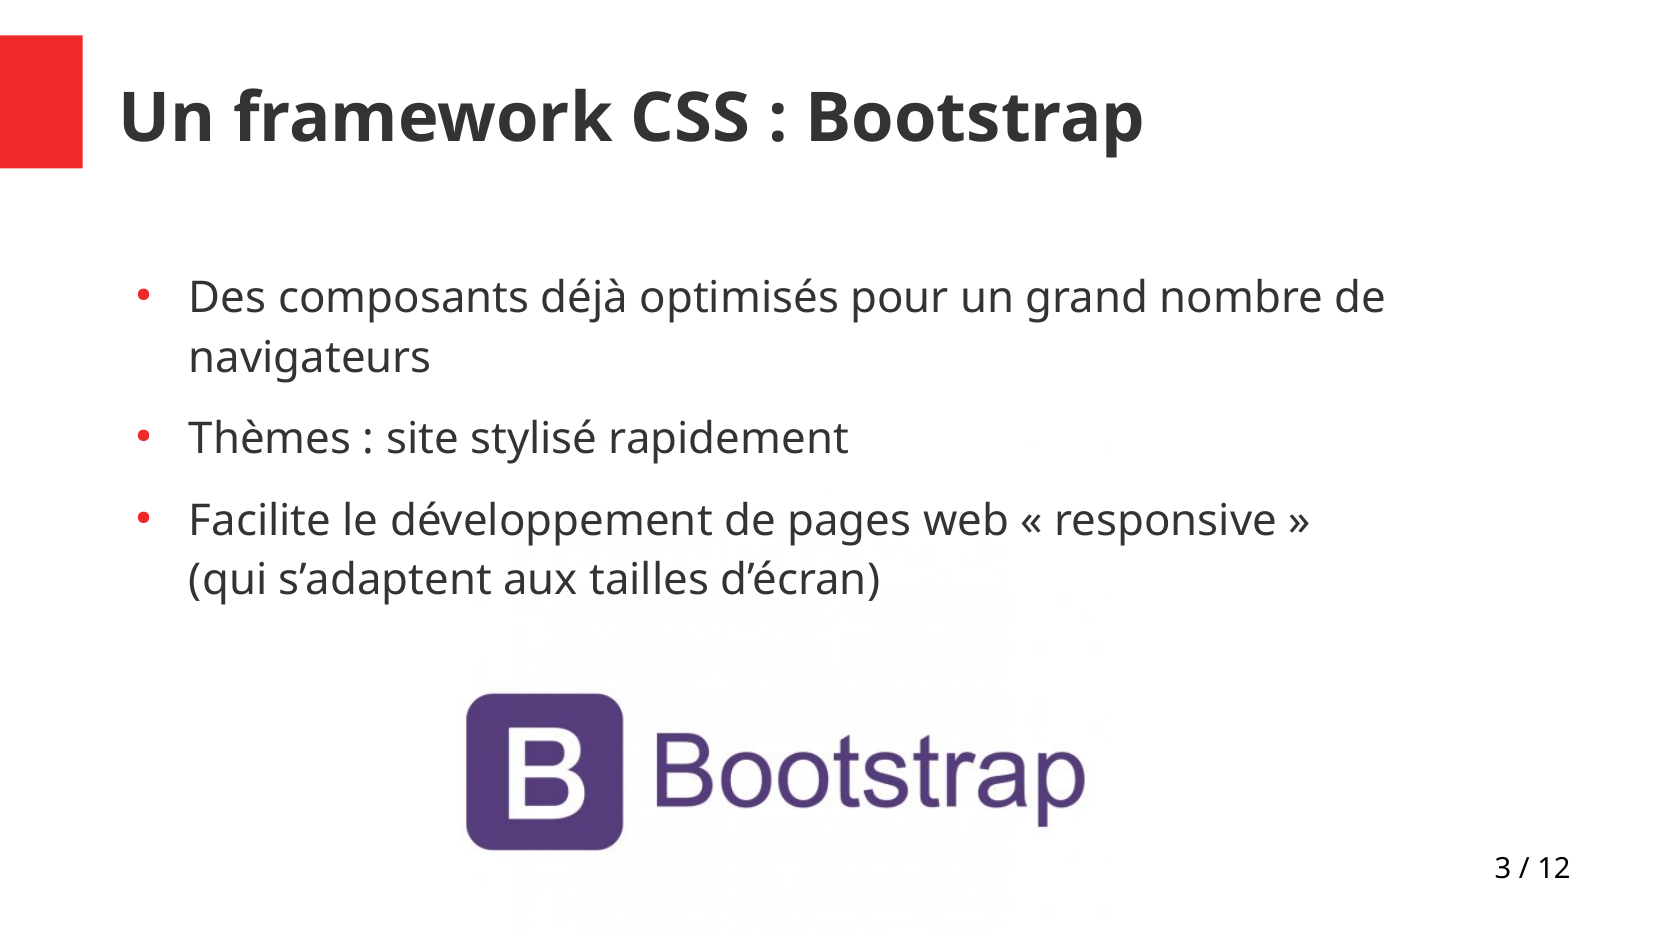

# Un framework CSS : Bootstrap
Des composants déjà optimisés pour un grand nombre de navigateurs
Thèmes : site stylisé rapidement
Facilite le développement de pages web « responsive »
(qui s’adaptent aux tailles d’écran)
3